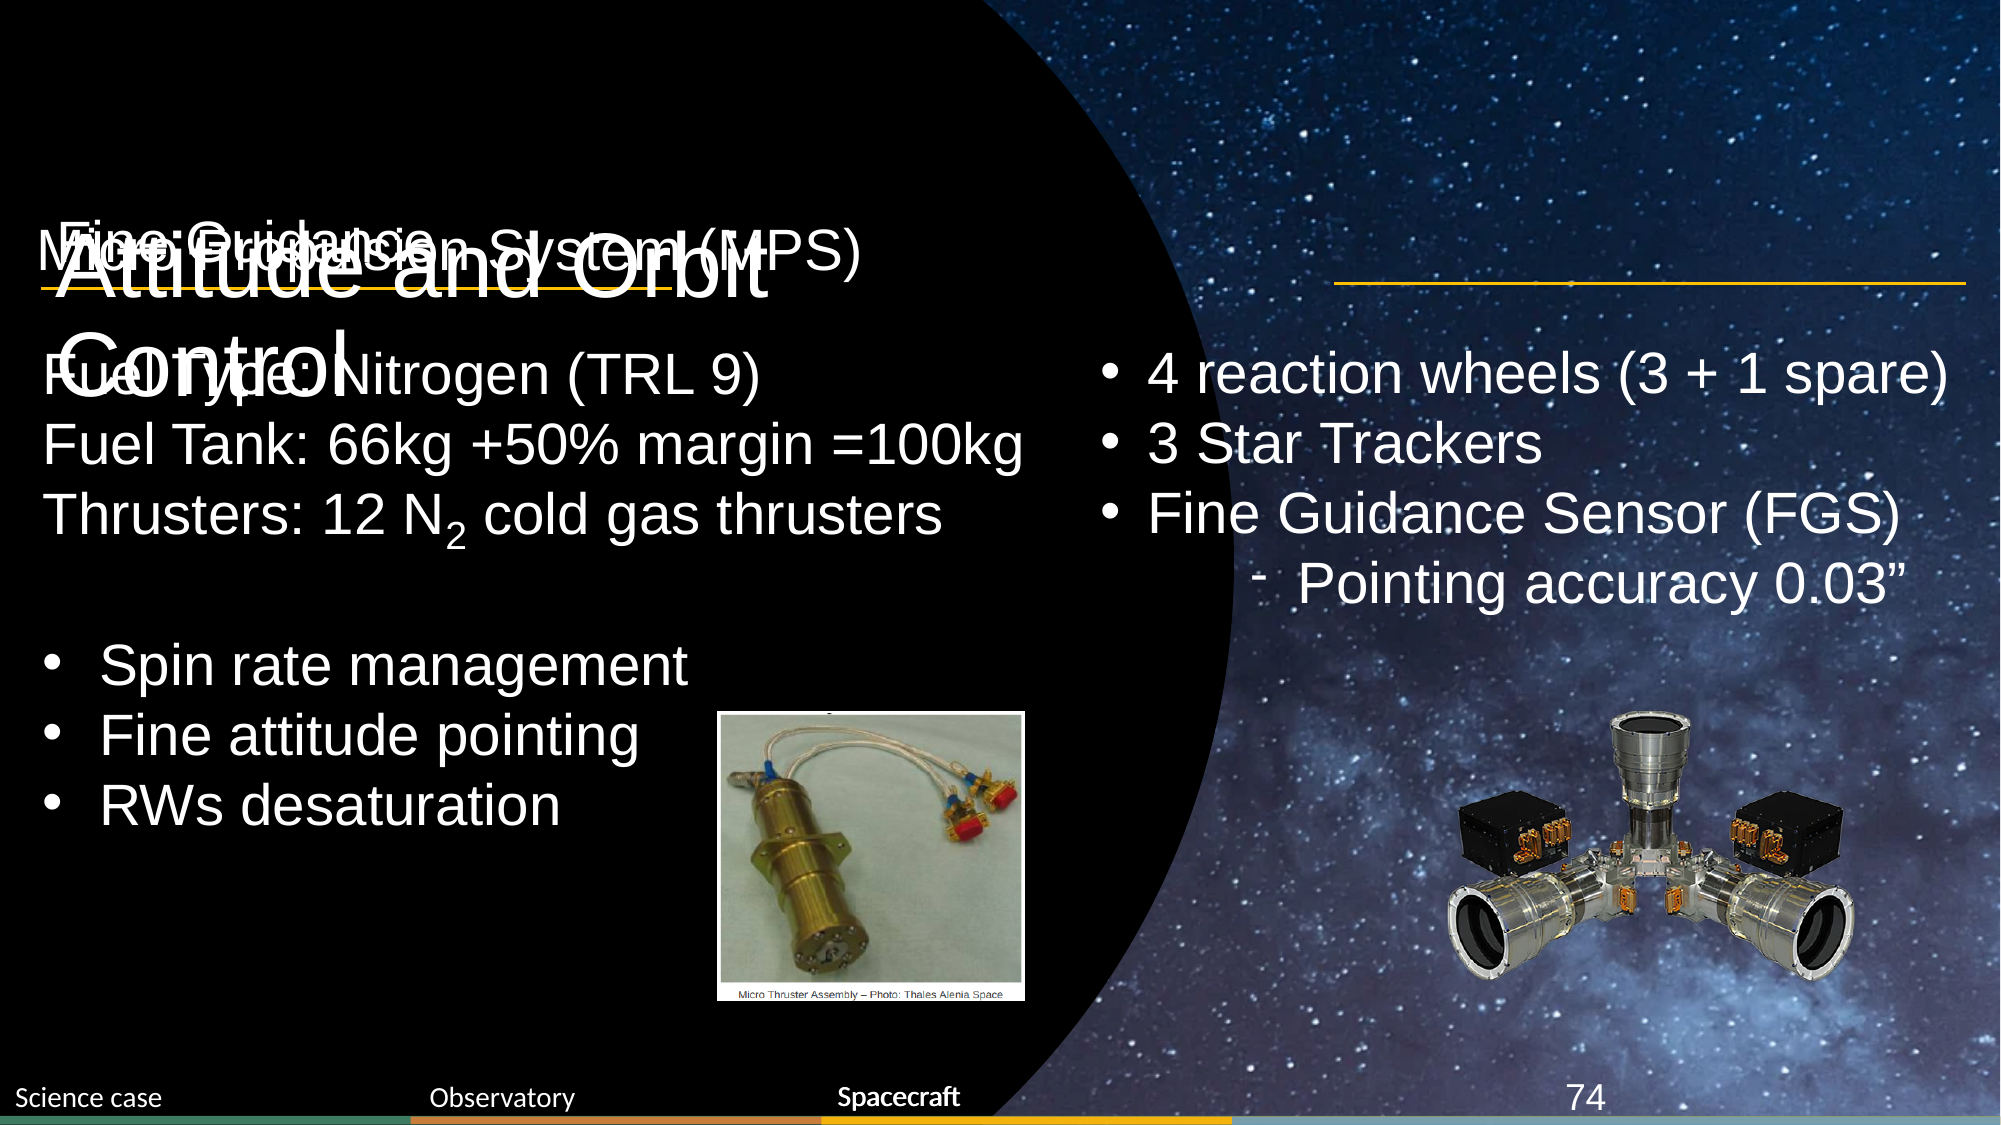

# Fine Guidance
Attitude and Orbit Control
Micro Propulsion System (MPS)
4 reaction wheels (3 + 1 spare)
3 Star Trackers
Fine Guidance Sensor (FGS)
Pointing accuracy 0.03”
Fuel Type: Nitrogen (TRL 9)
Fuel Tank: 66kg +50% margin =100kg
Thrusters: 12 N2 cold gas thrusters
Spin rate management
Fine attitude pointing
RWs desaturation
74